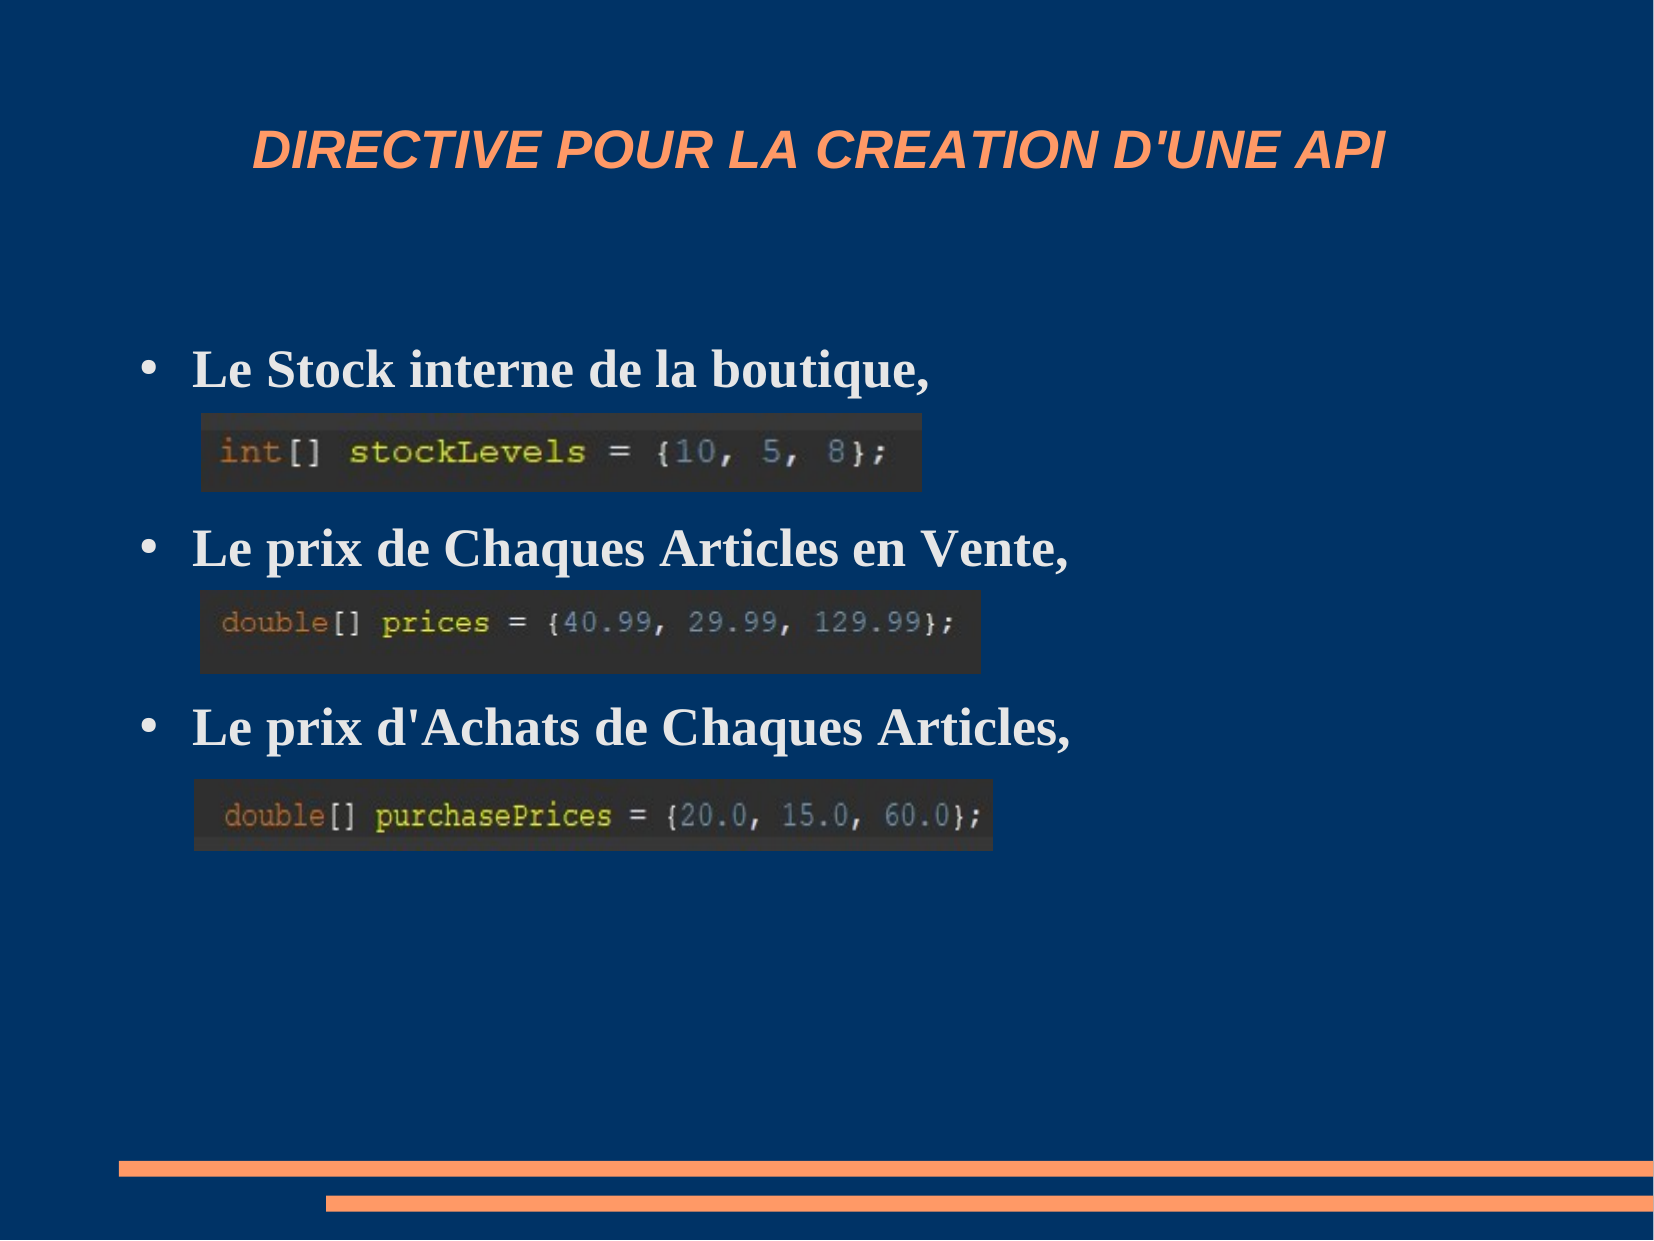

# DIRECTIVE POUR LA CREATION D'UNE API
Le Stock interne de la boutique,
Le prix de Chaques Articles en Vente,
Le prix d'Achats de Chaques Articles,